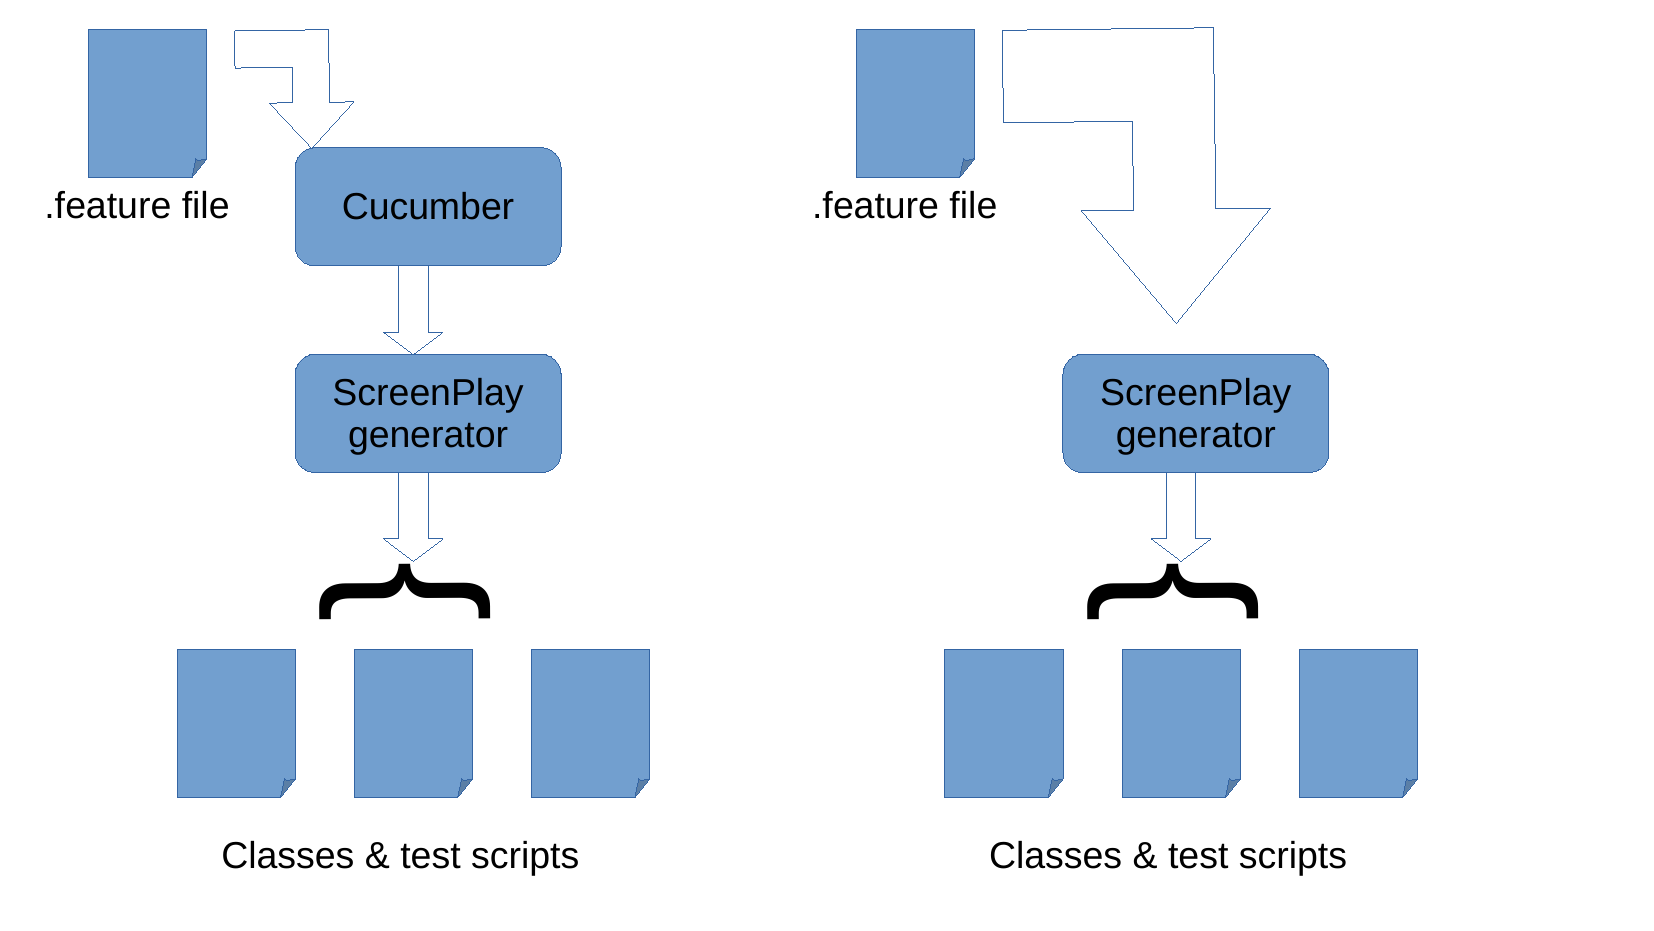

Cucumber
.feature file
.feature file
{
{
ScreenPlay generator
ScreenPlay generator
Classes & test scripts
Classes & test scripts